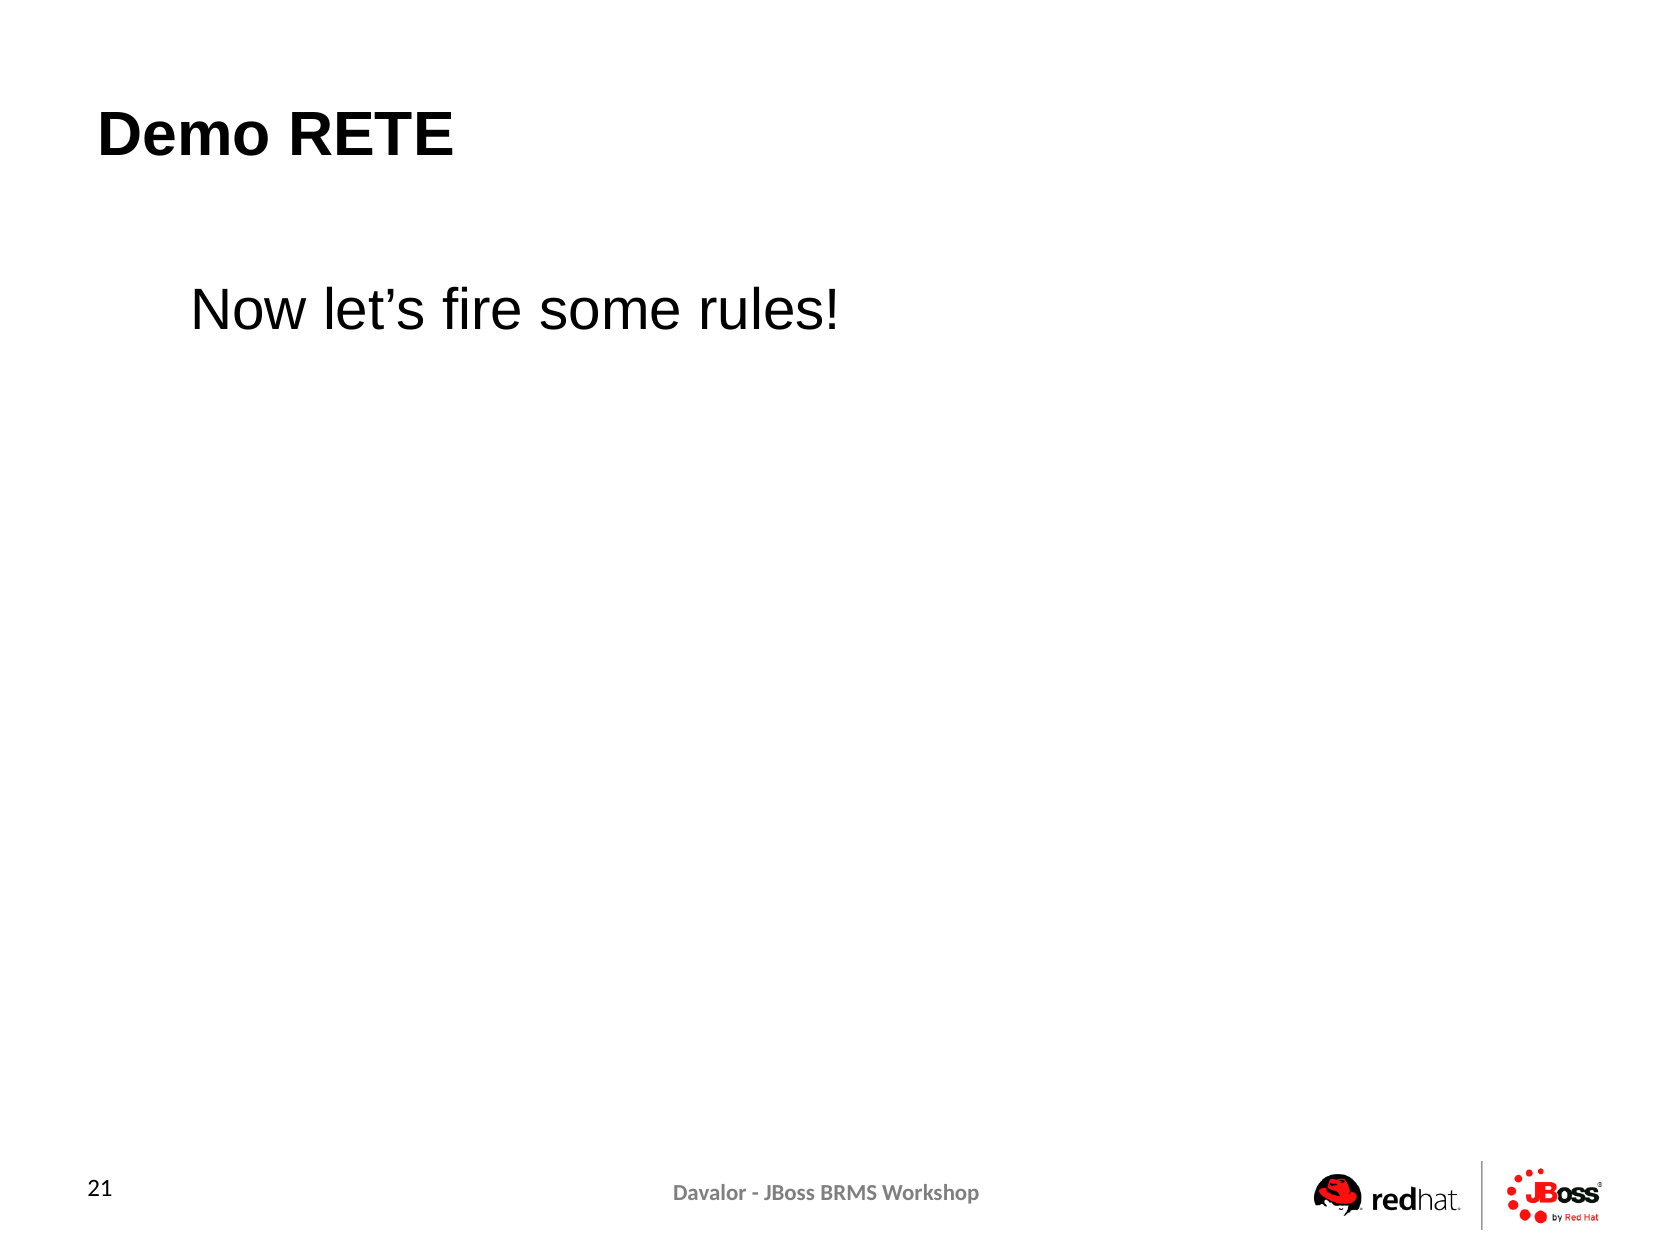

# Demo RETE
Now let’s fire some rules!